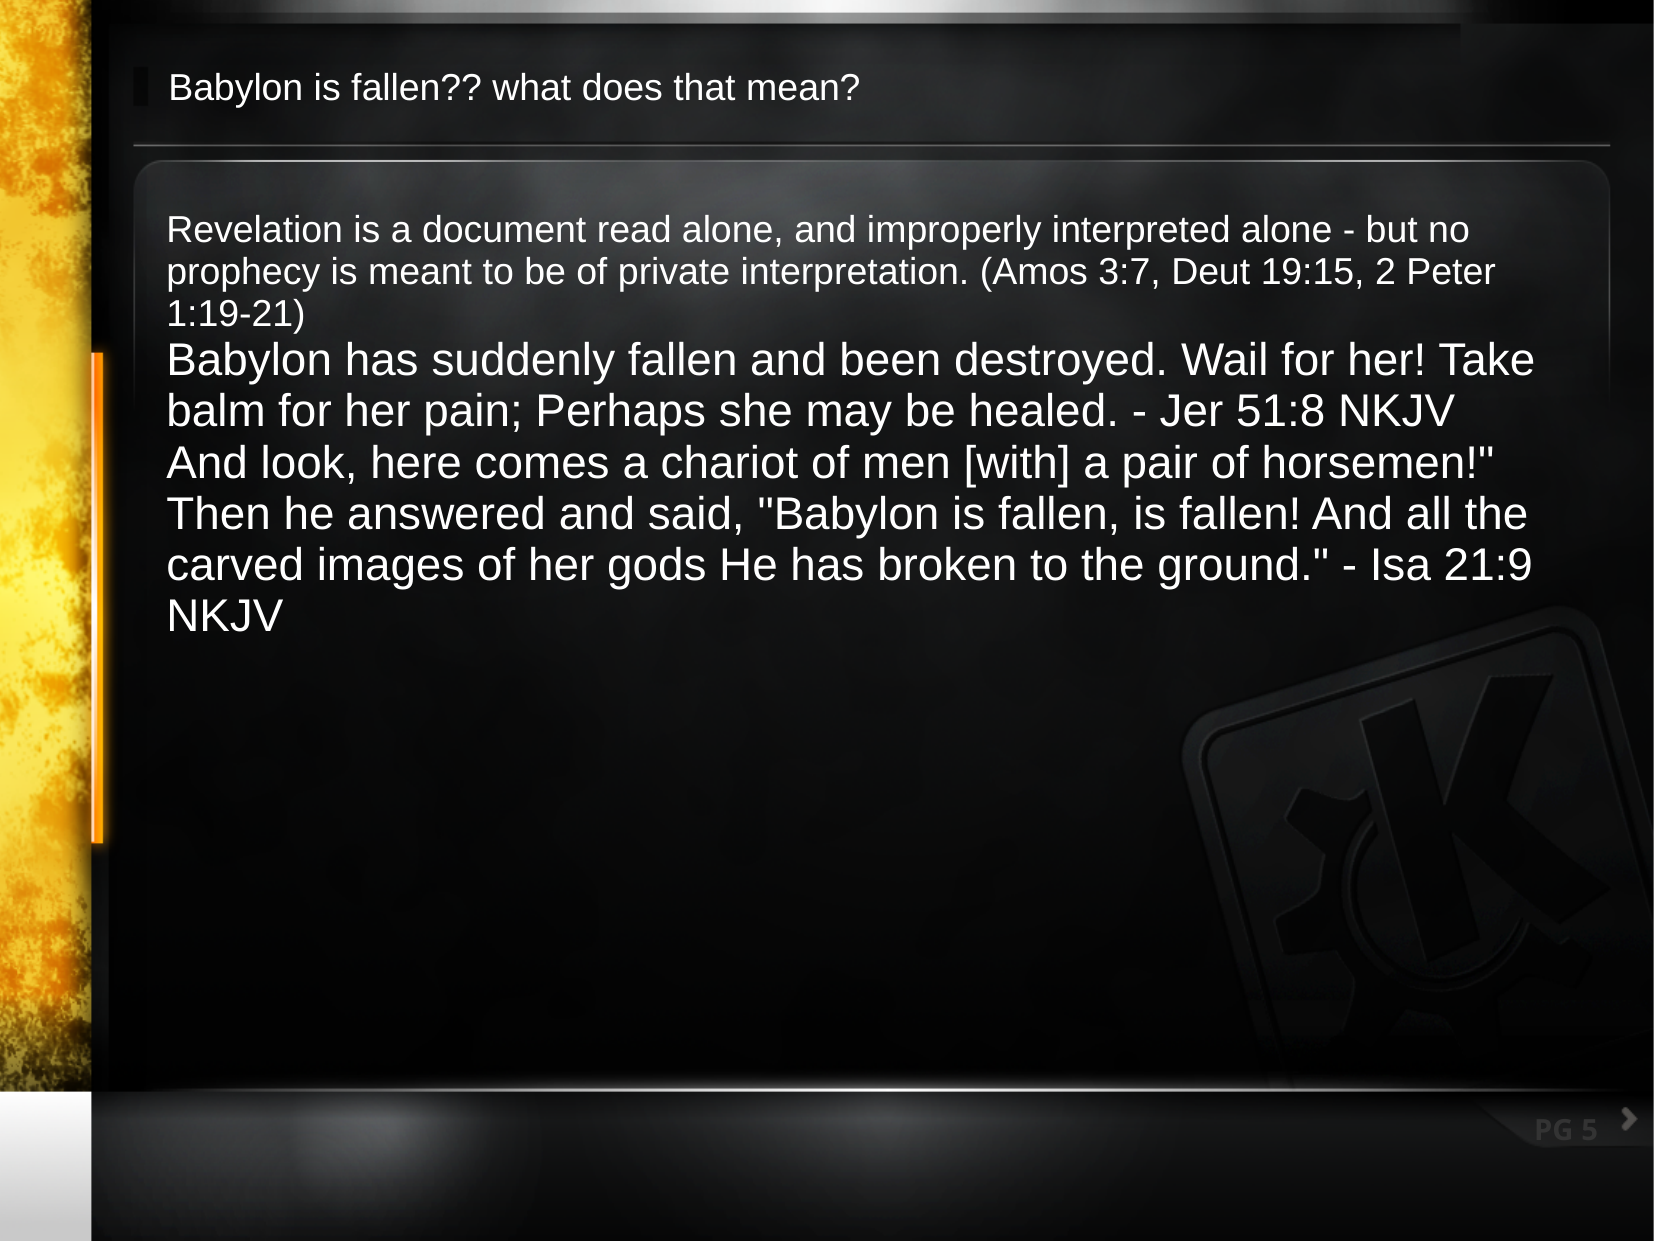

Babylon is fallen?? what does that mean?
Revelation is a document read alone, and improperly interpreted alone - but no prophecy is meant to be of private interpretation. (Amos 3:7, Deut 19:15, 2 Peter 1:19-21)
Babylon has suddenly fallen and been destroyed. Wail for her! Take balm for her pain; Perhaps she may be healed. - Jer 51:8 NKJV
And look, here comes a chariot of men [with] a pair of horsemen!" Then he answered and said, "Babylon is fallen, is fallen! And all the carved images of her gods He has broken to the ground." - Isa 21:9 NKJV